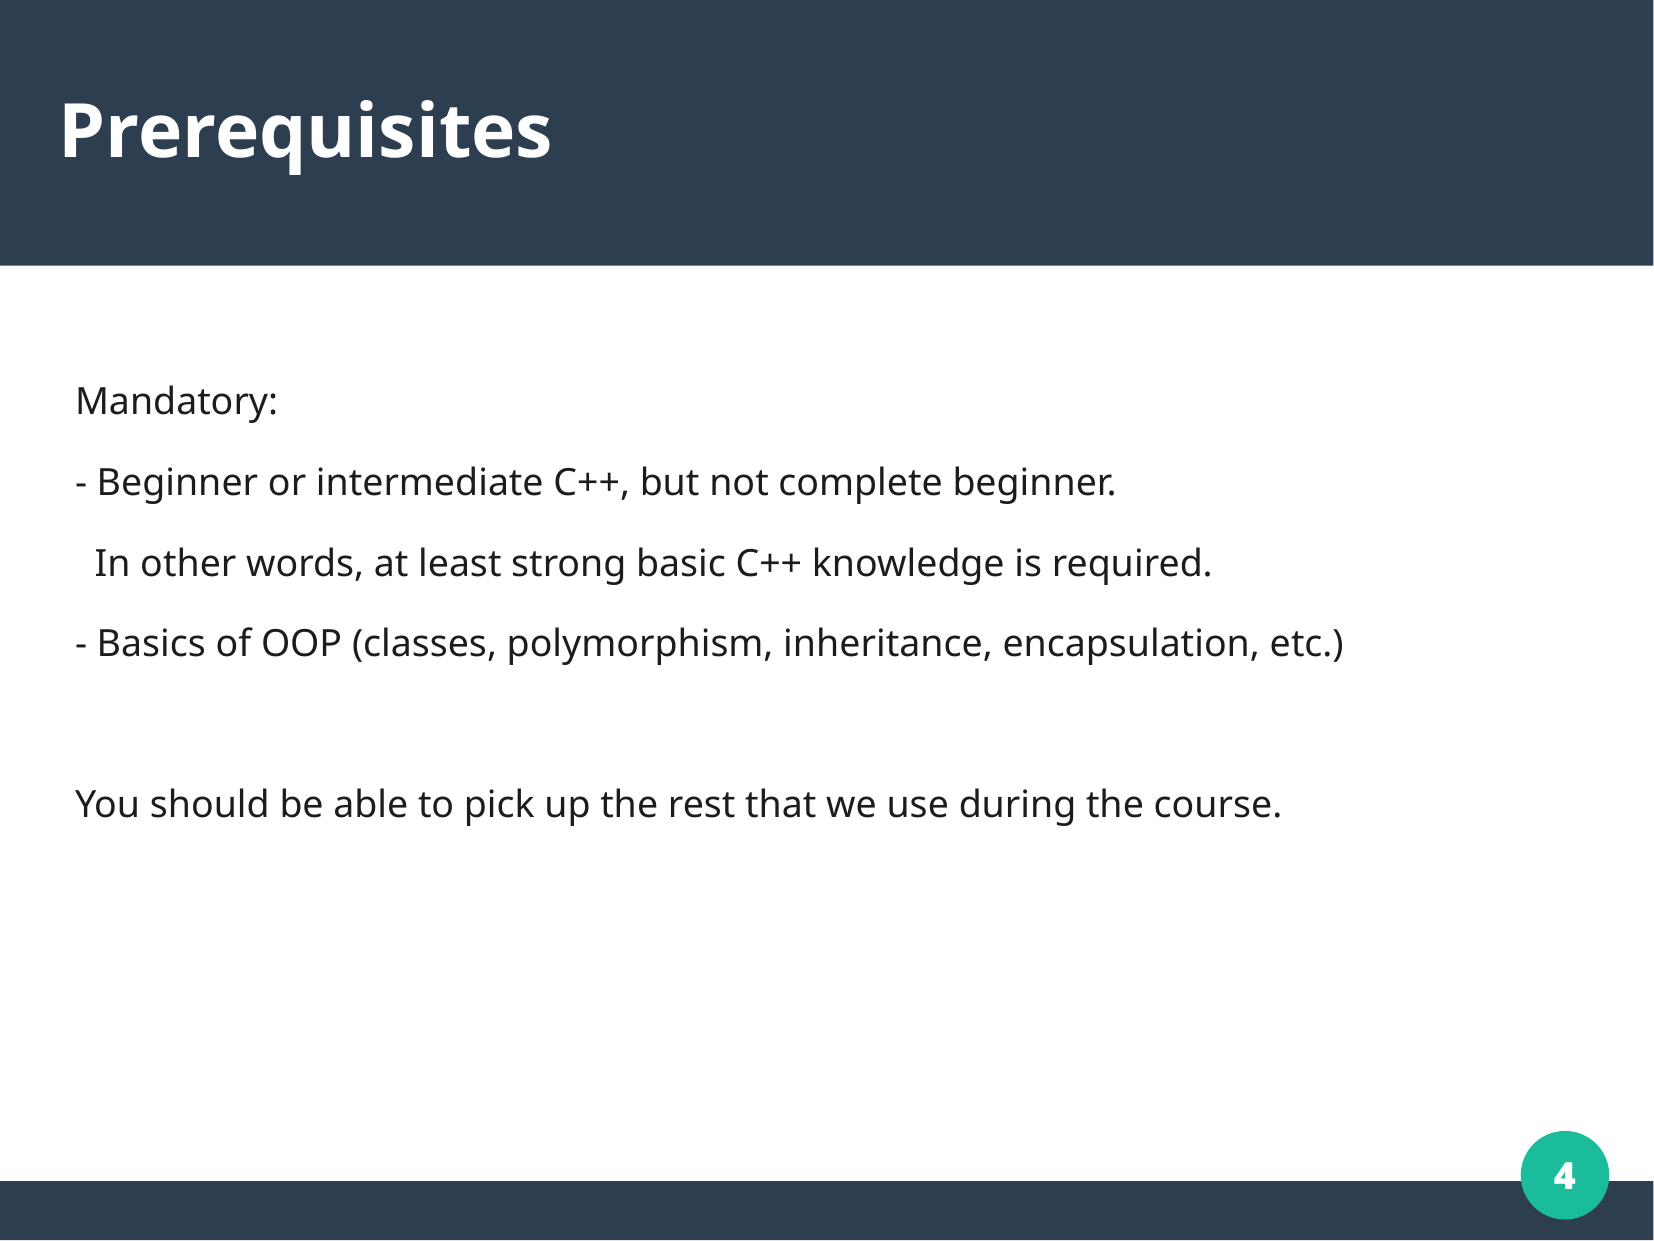

# Prerequisites
Mandatory:
- Beginner or intermediate C++, but not complete beginner.
 In other words, at least strong basic C++ knowledge is required.
- Basics of OOP (classes, polymorphism, inheritance, encapsulation, etc.)
You should be able to pick up the rest that we use during the course.
4